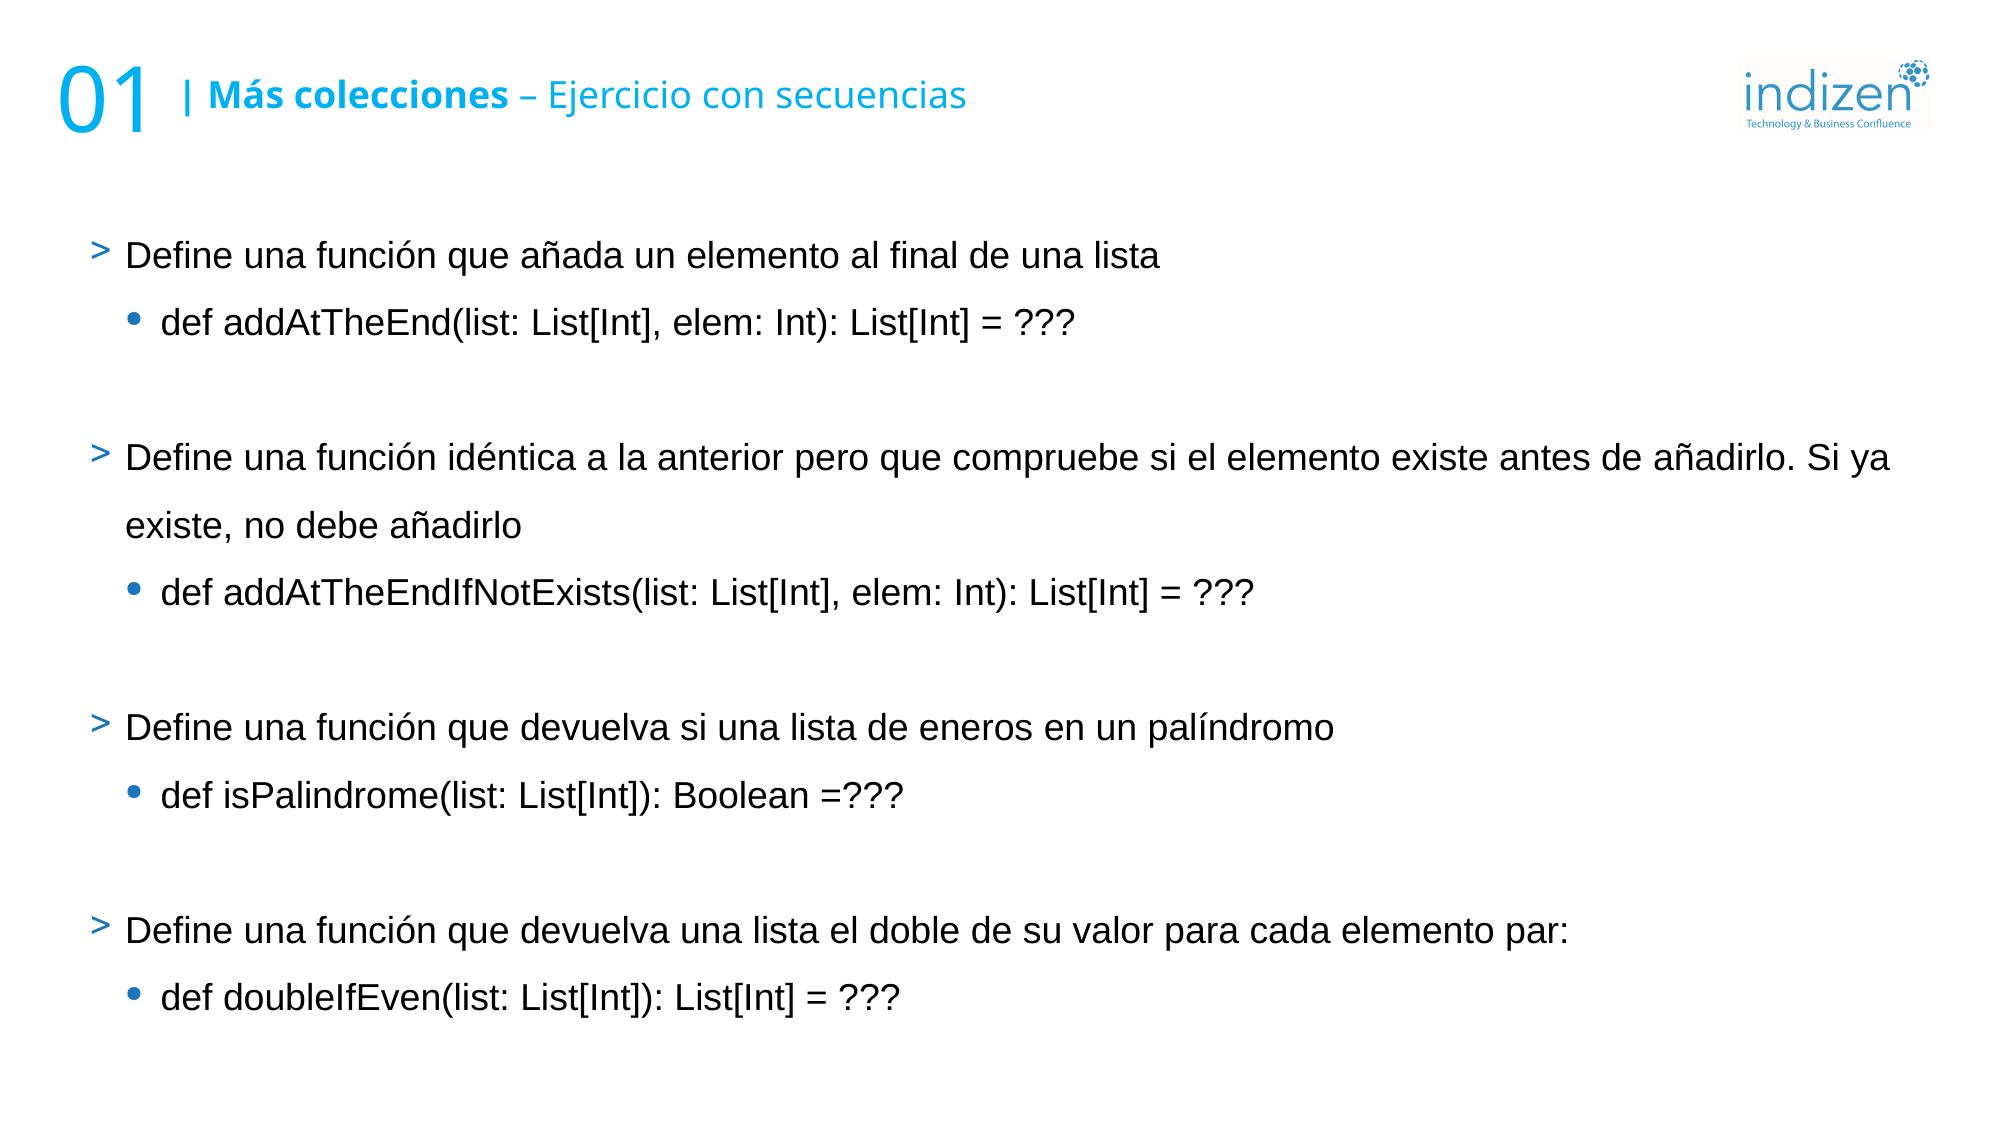

01
| Más colecciones – Ejercicio con secuencias
Define una función que añada un elemento al final de una lista
def addAtTheEnd(list: List[Int], elem: Int): List[Int] = ???
Define una función idéntica a la anterior pero que compruebe si el elemento existe antes de añadirlo. Si ya existe, no debe añadirlo
def addAtTheEndIfNotExists(list: List[Int], elem: Int): List[Int] = ???
Define una función que devuelva si una lista de eneros en un palíndromo
def isPalindrome(list: List[Int]): Boolean =???
Define una función que devuelva una lista el doble de su valor para cada elemento par:
def doubleIfEven(list: List[Int]): List[Int] = ???